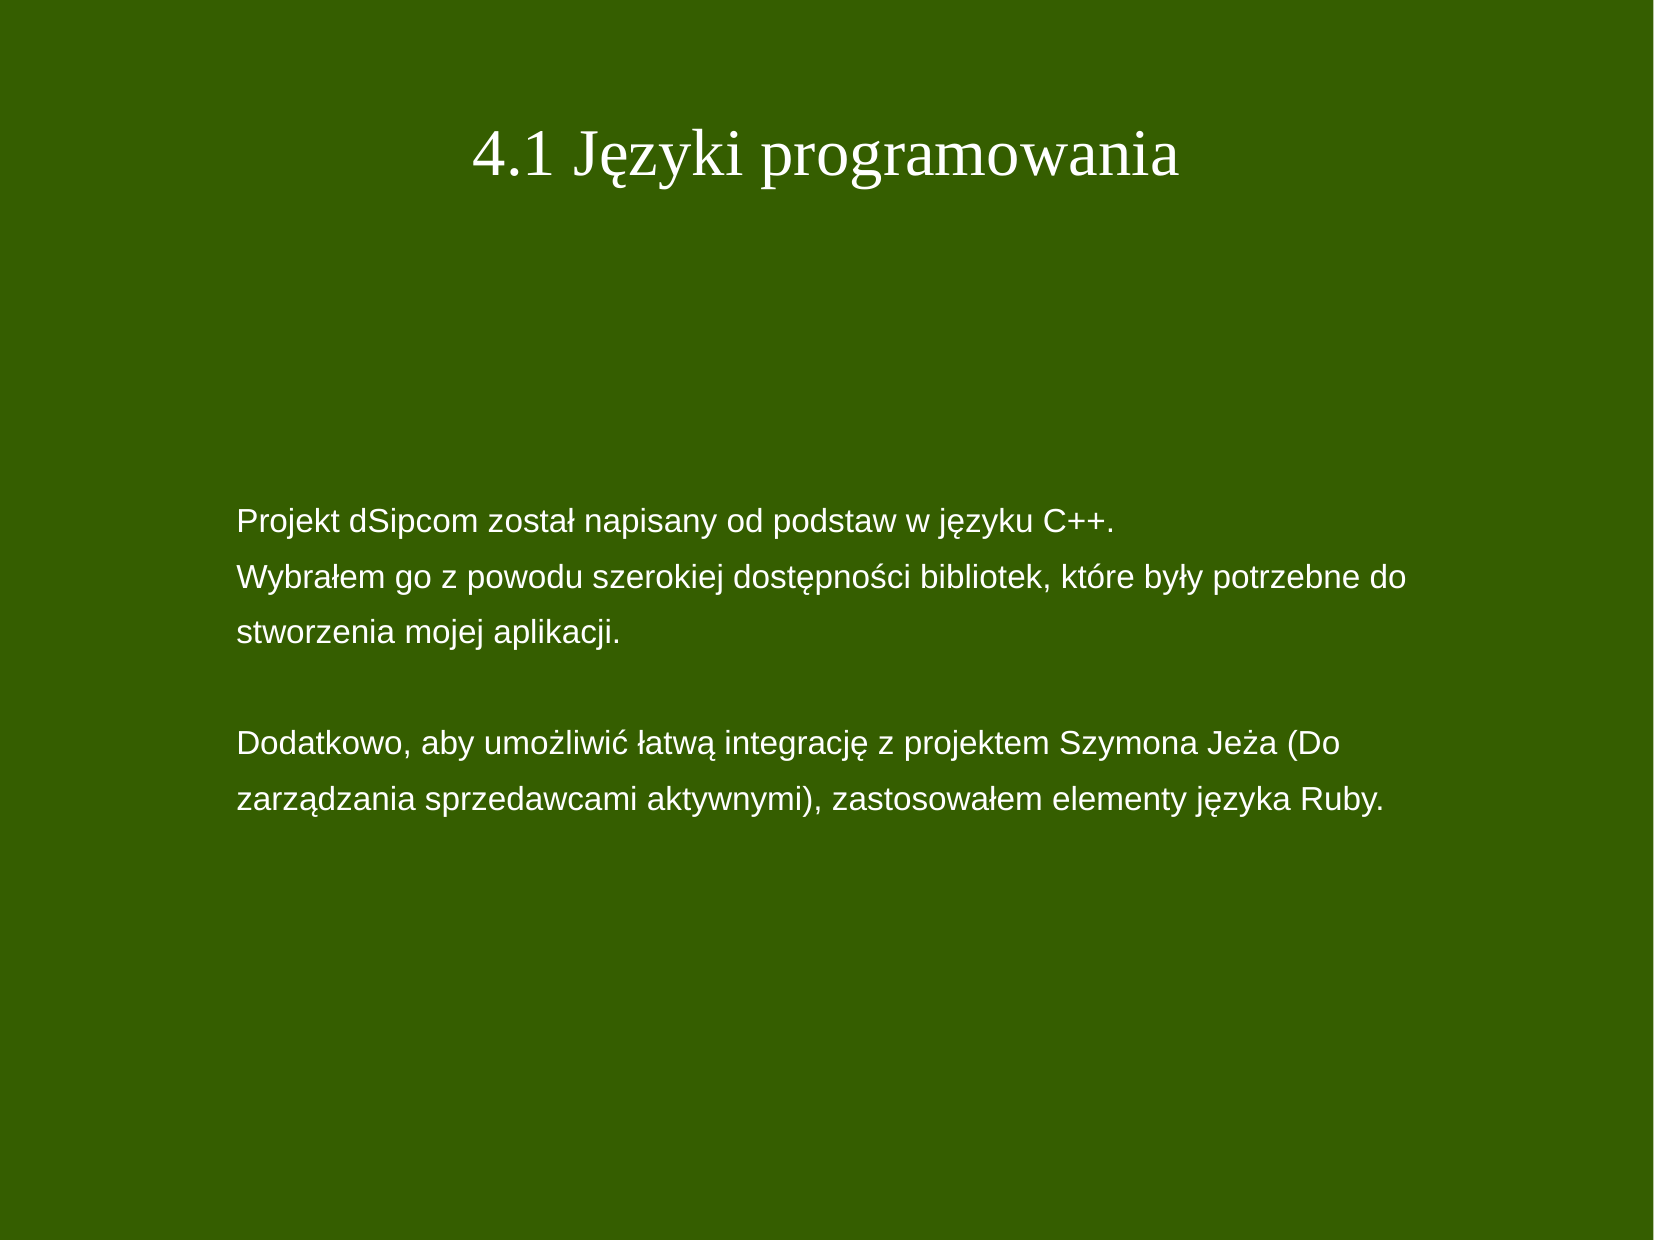

# 4.1 Języki programowania
Projekt dSipcom został napisany od podstaw w języku C++.
Wybrałem go z powodu szerokiej dostępności bibliotek, które były potrzebne do stworzenia mojej aplikacji.
Dodatkowo, aby umożliwić łatwą integrację z projektem Szymona Jeża (Do zarządzania sprzedawcami aktywnymi), zastosowałem elementy języka Ruby.